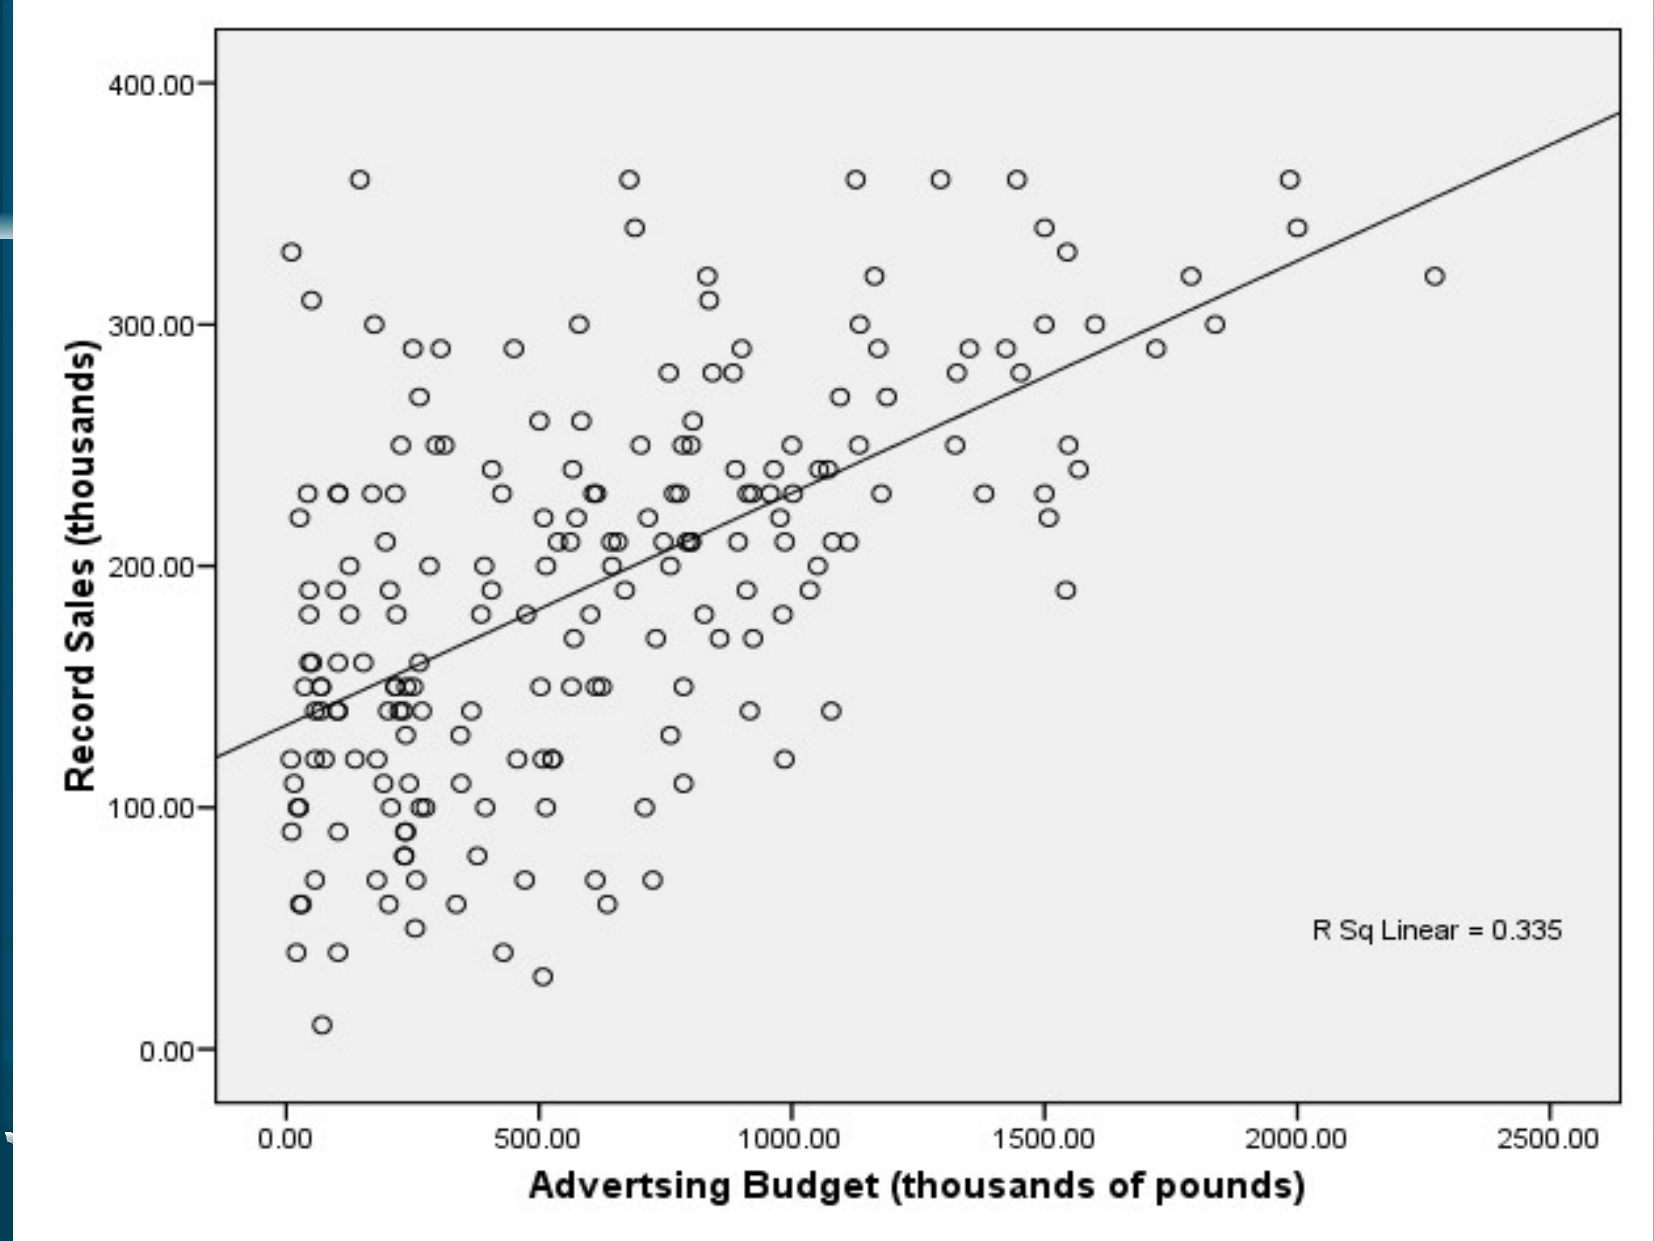

#
CPSY501: regression
30 Sep 2011
16